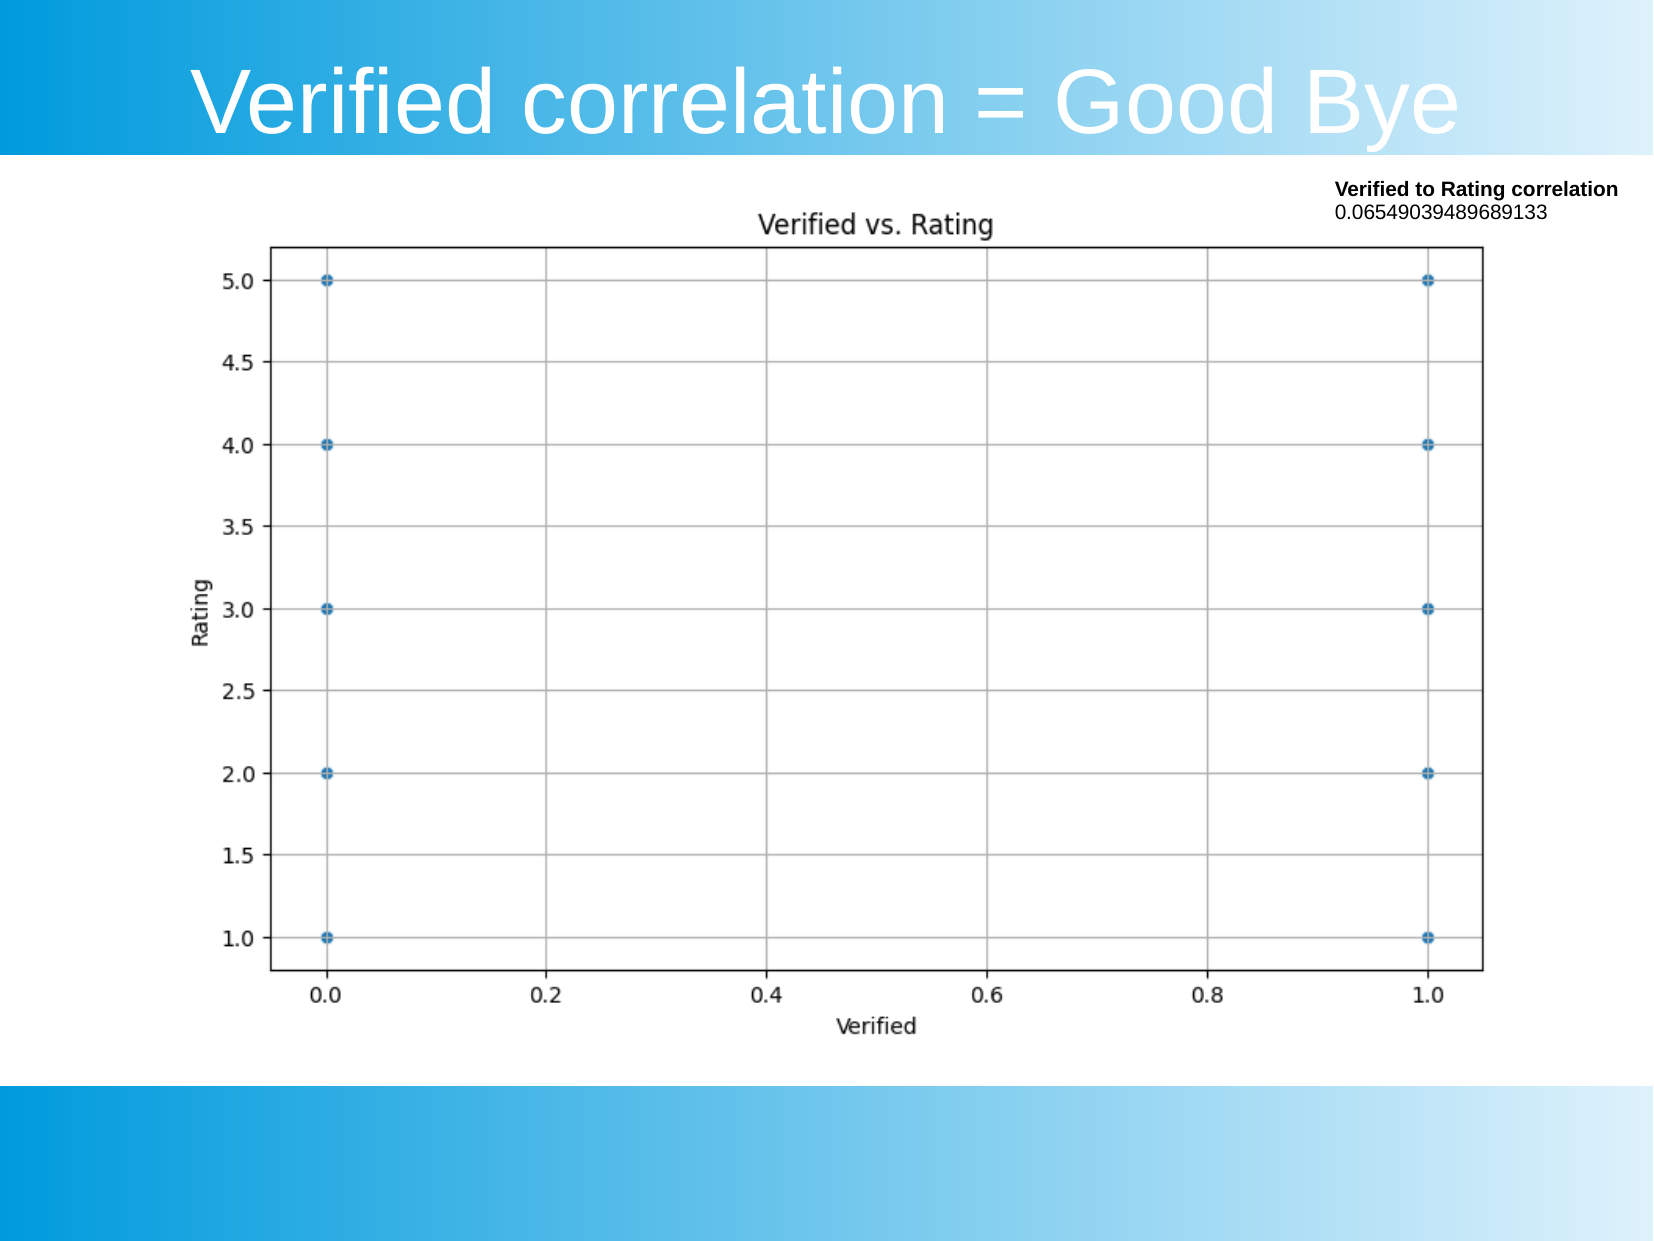

# Verified correlation = Good Bye
Verified to Rating correlation
0.06549039489689133